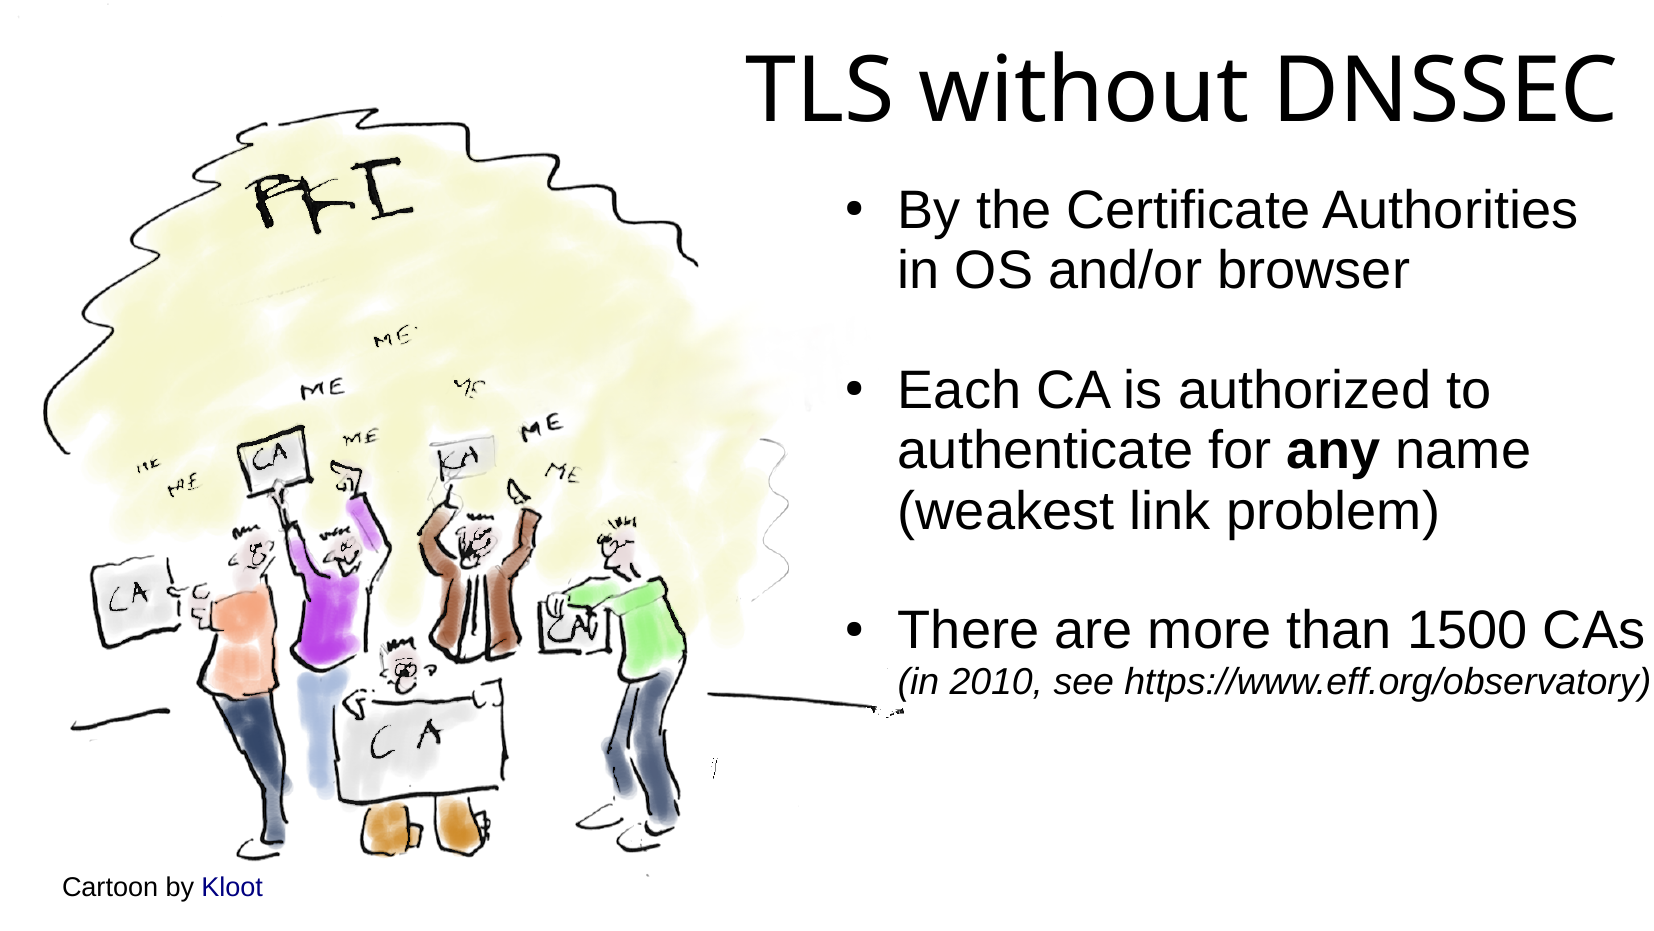

# TLS without DNSSEC
By the Certificate Authorities
in OS and/or browser
Each CA is authorized to authenticate for any name
(weakest link problem)
There are more than 1500 CAs
(in 2010, see https://www.eff.org/observatory)
Cartoon by Kloot